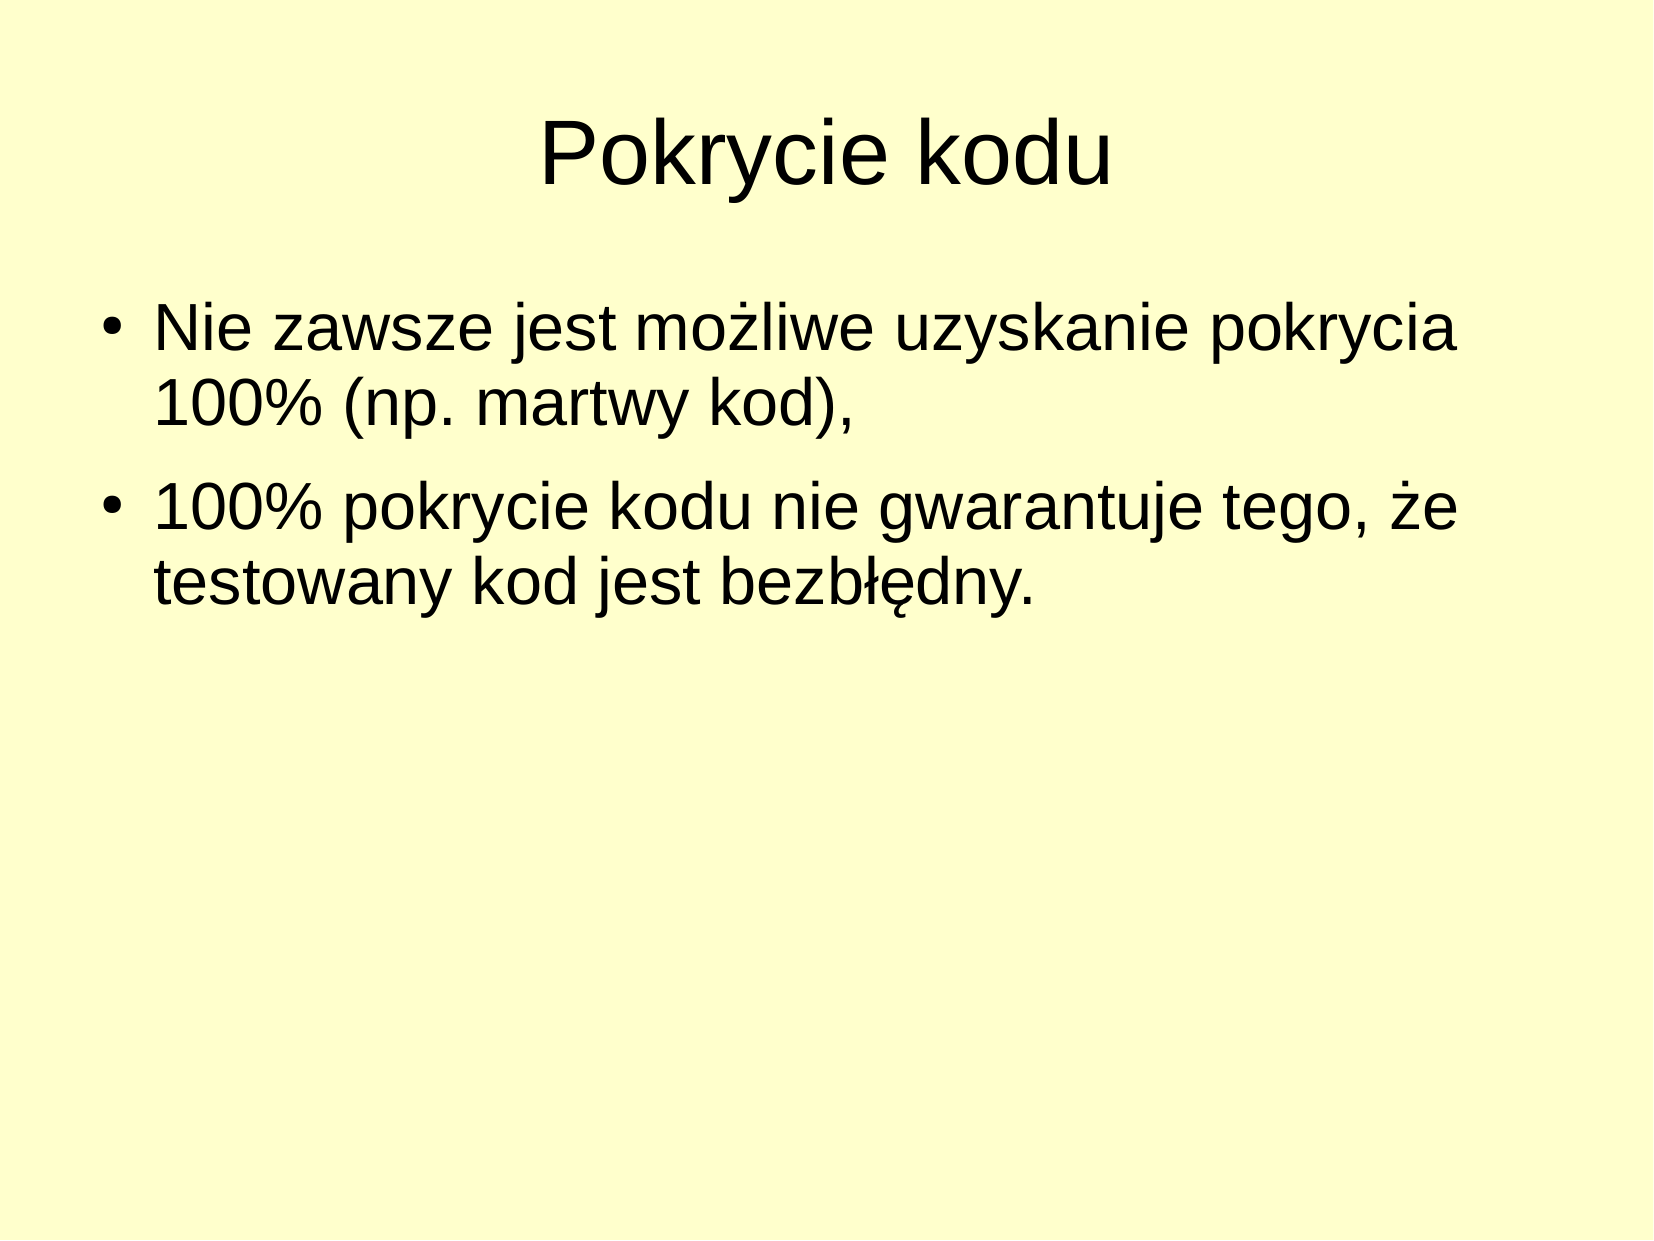

# Pokrycie kodu
Nie zawsze jest możliwe uzyskanie pokrycia 100% (np. martwy kod),
100% pokrycie kodu nie gwarantuje tego, że testowany kod jest bezbłędny.